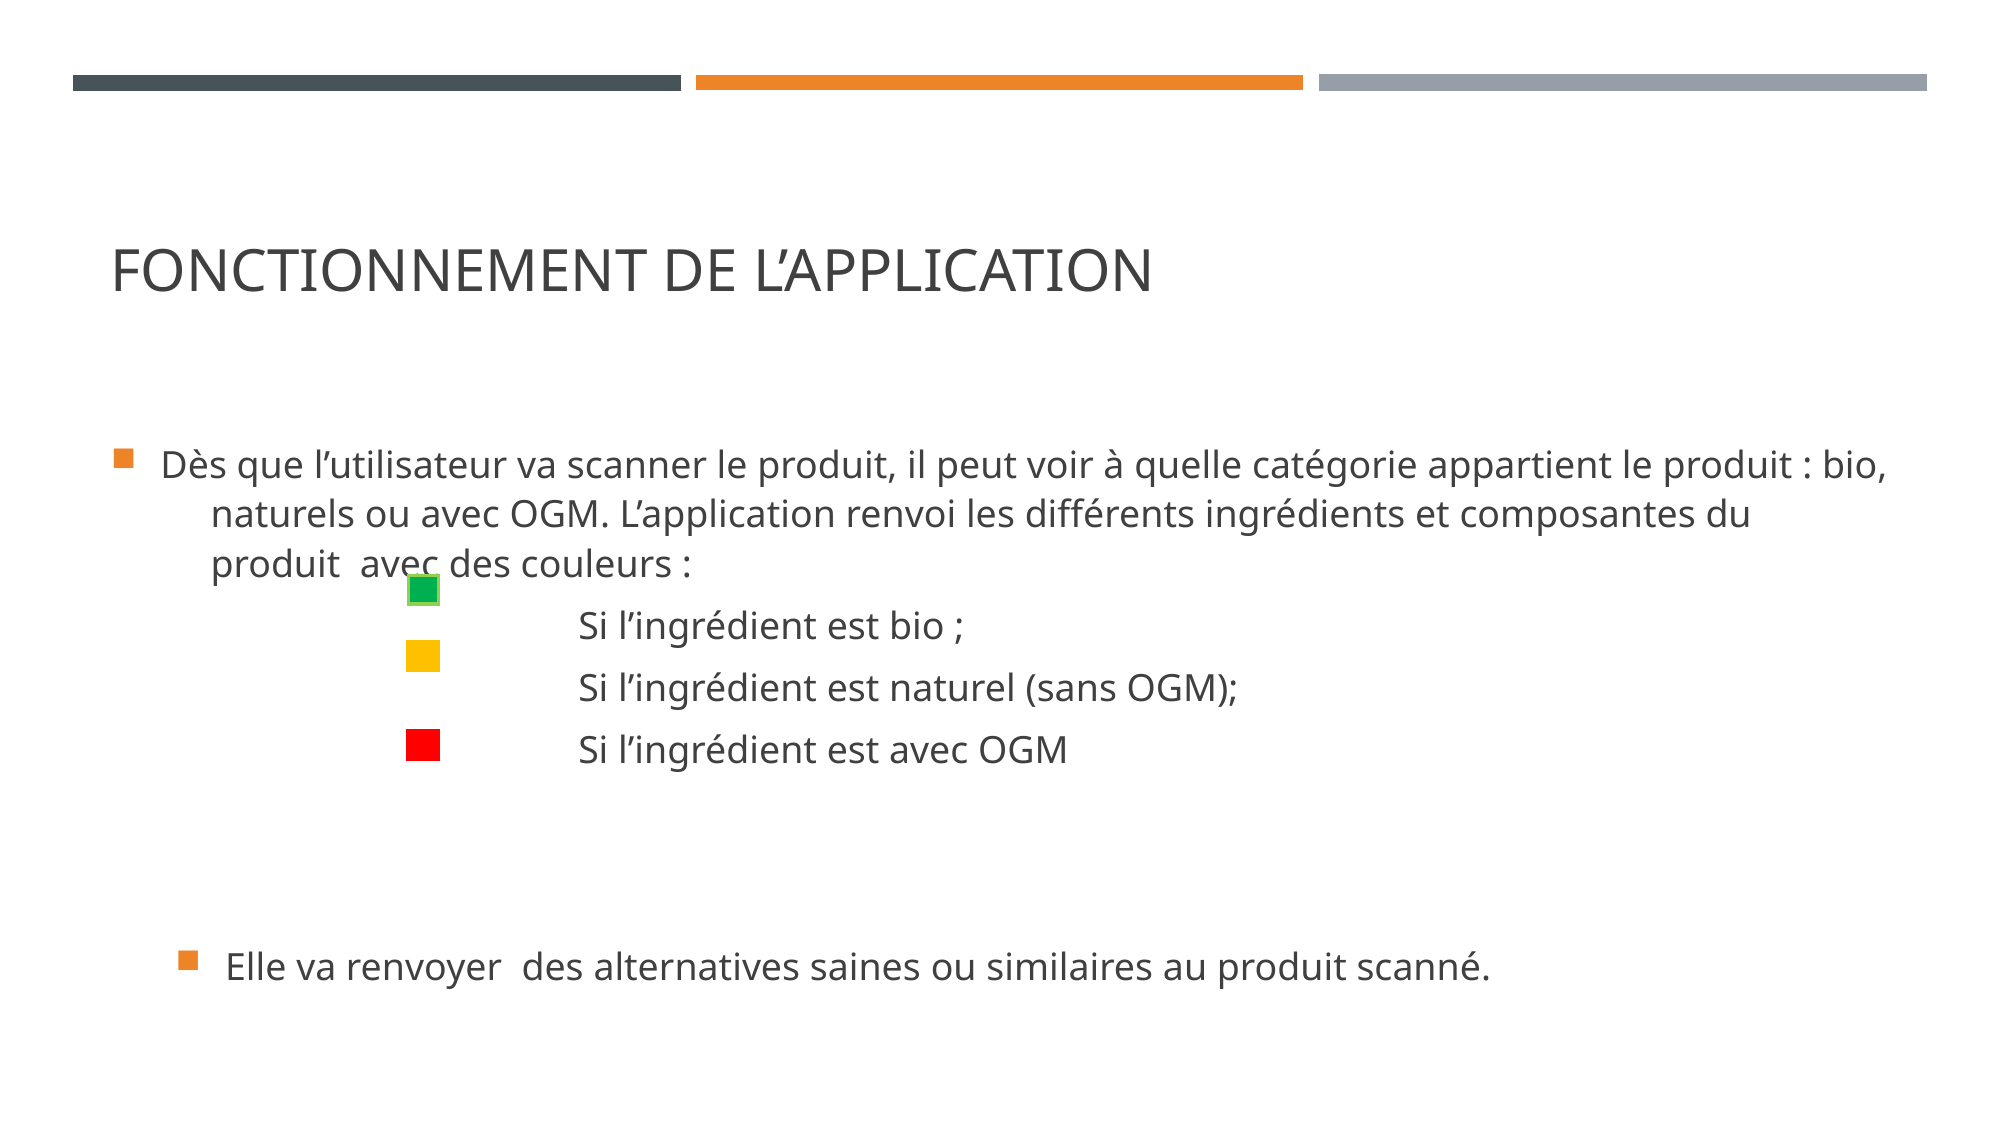

# Fonctionnement de l’application
Dès que l’utilisateur va scanner le produit, il peut voir à quelle catégorie appartient le produit : bio, naturels ou avec OGM. L’application renvoi les différents ingrédients et composantes du produit avec des couleurs :
 Si l’ingrédient est bio ;
 Si l’ingrédient est naturel (sans OGM);
 Si l’ingrédient est avec OGM
Elle va renvoyer des alternatives saines ou similaires au produit scanné.